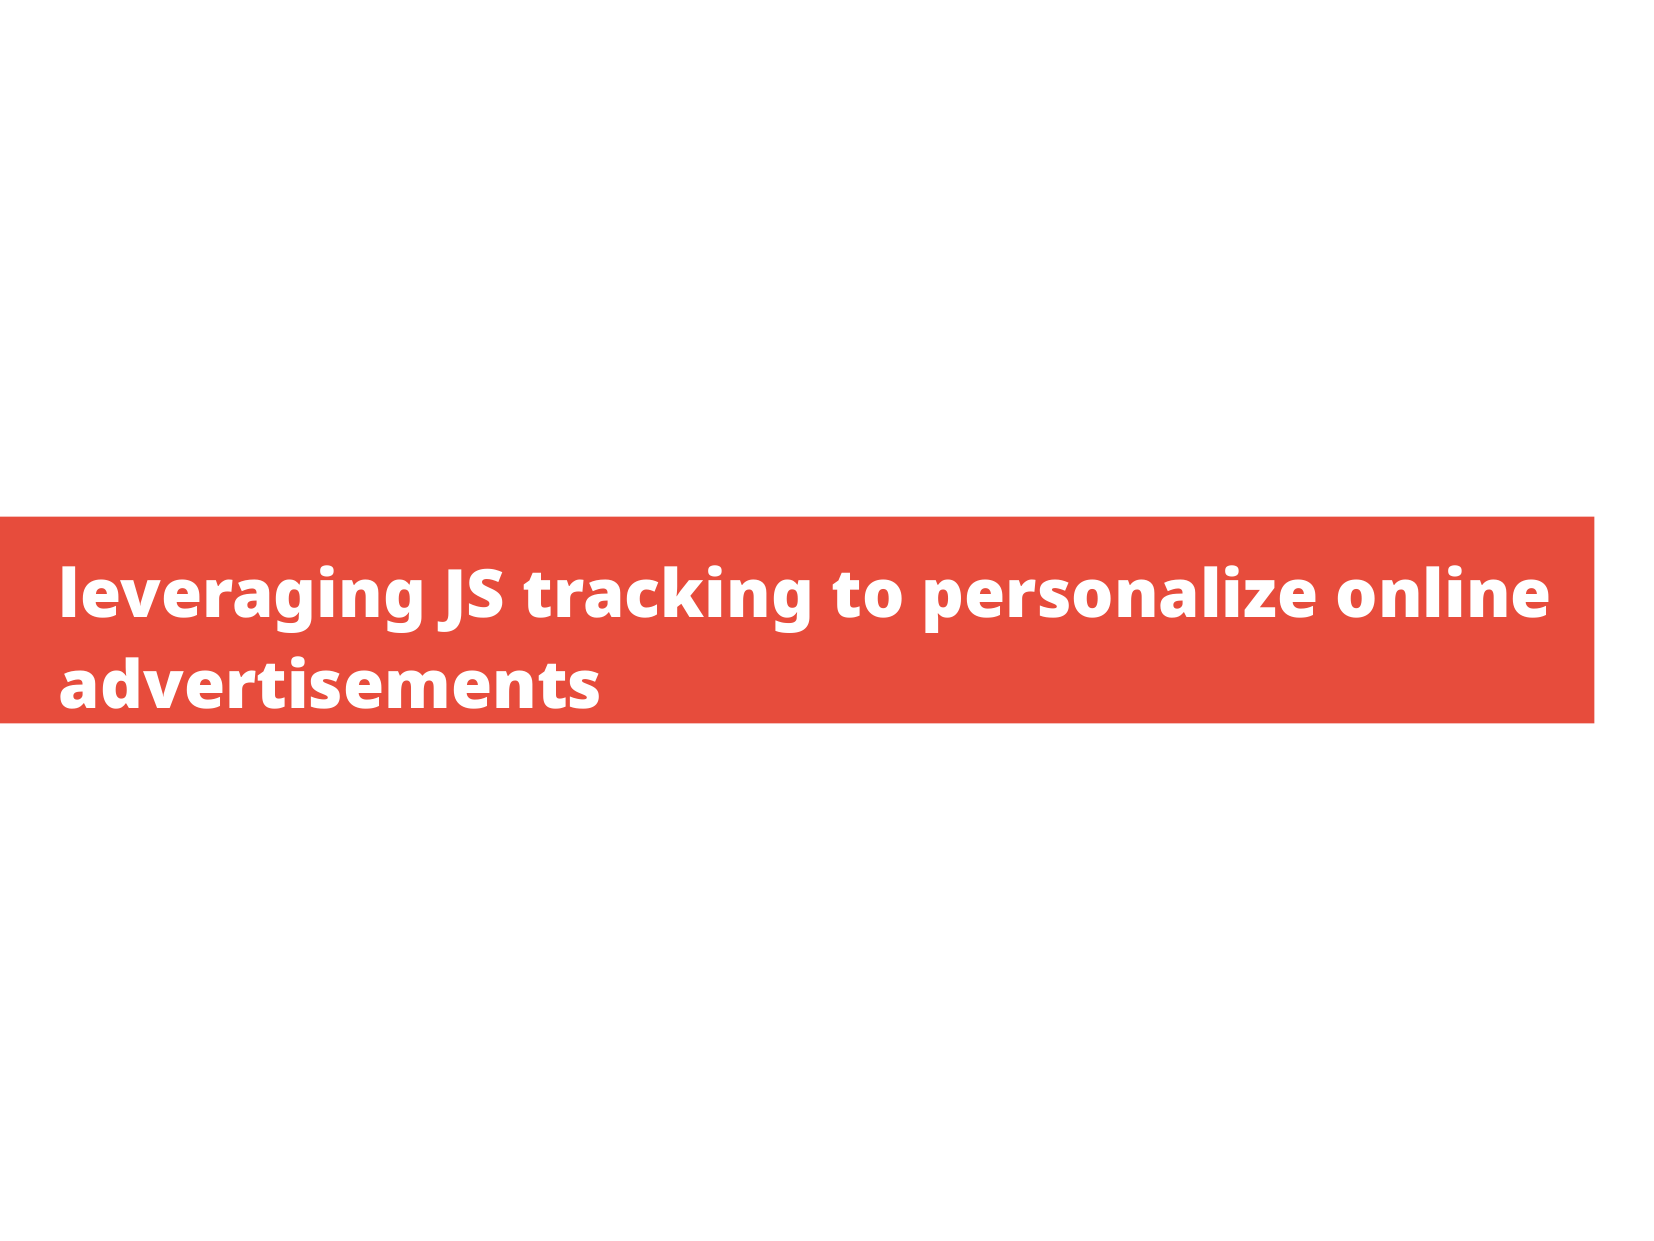

# leveraging JS tracking to personalize online advertisements